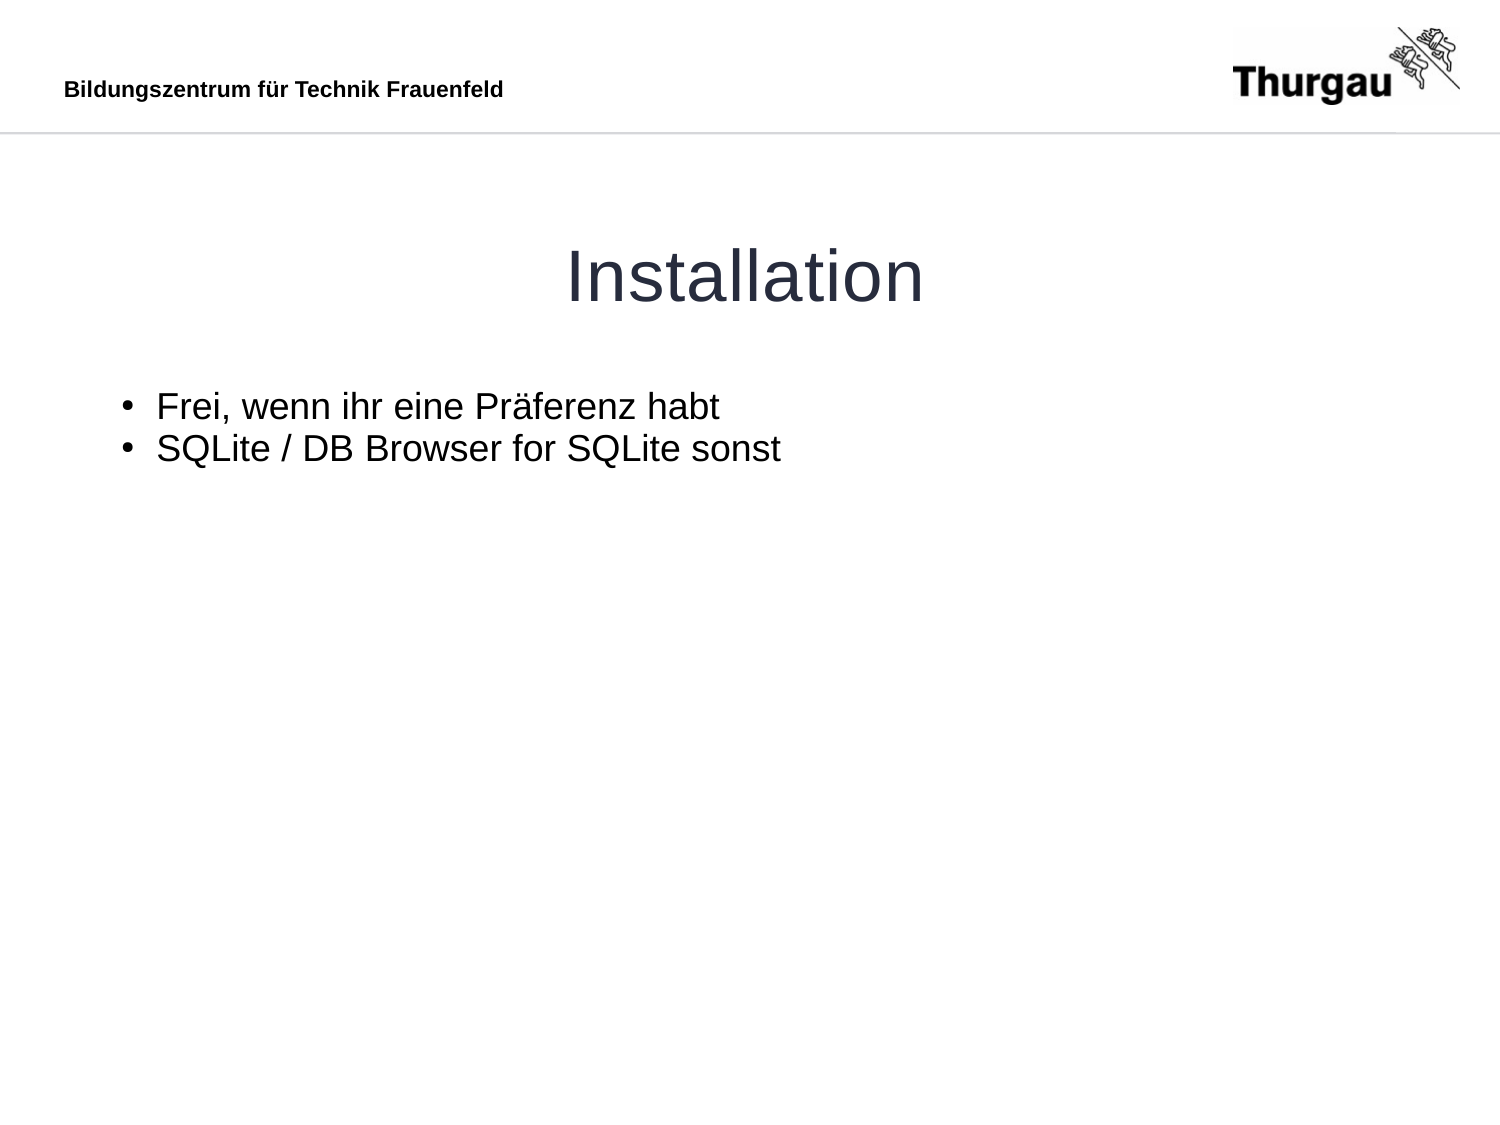

Bildungszentrum für Technik Frauenfeld
Installation
Frei, wenn ihr eine Präferenz habt
SQLite / DB Browser for SQLite sonst